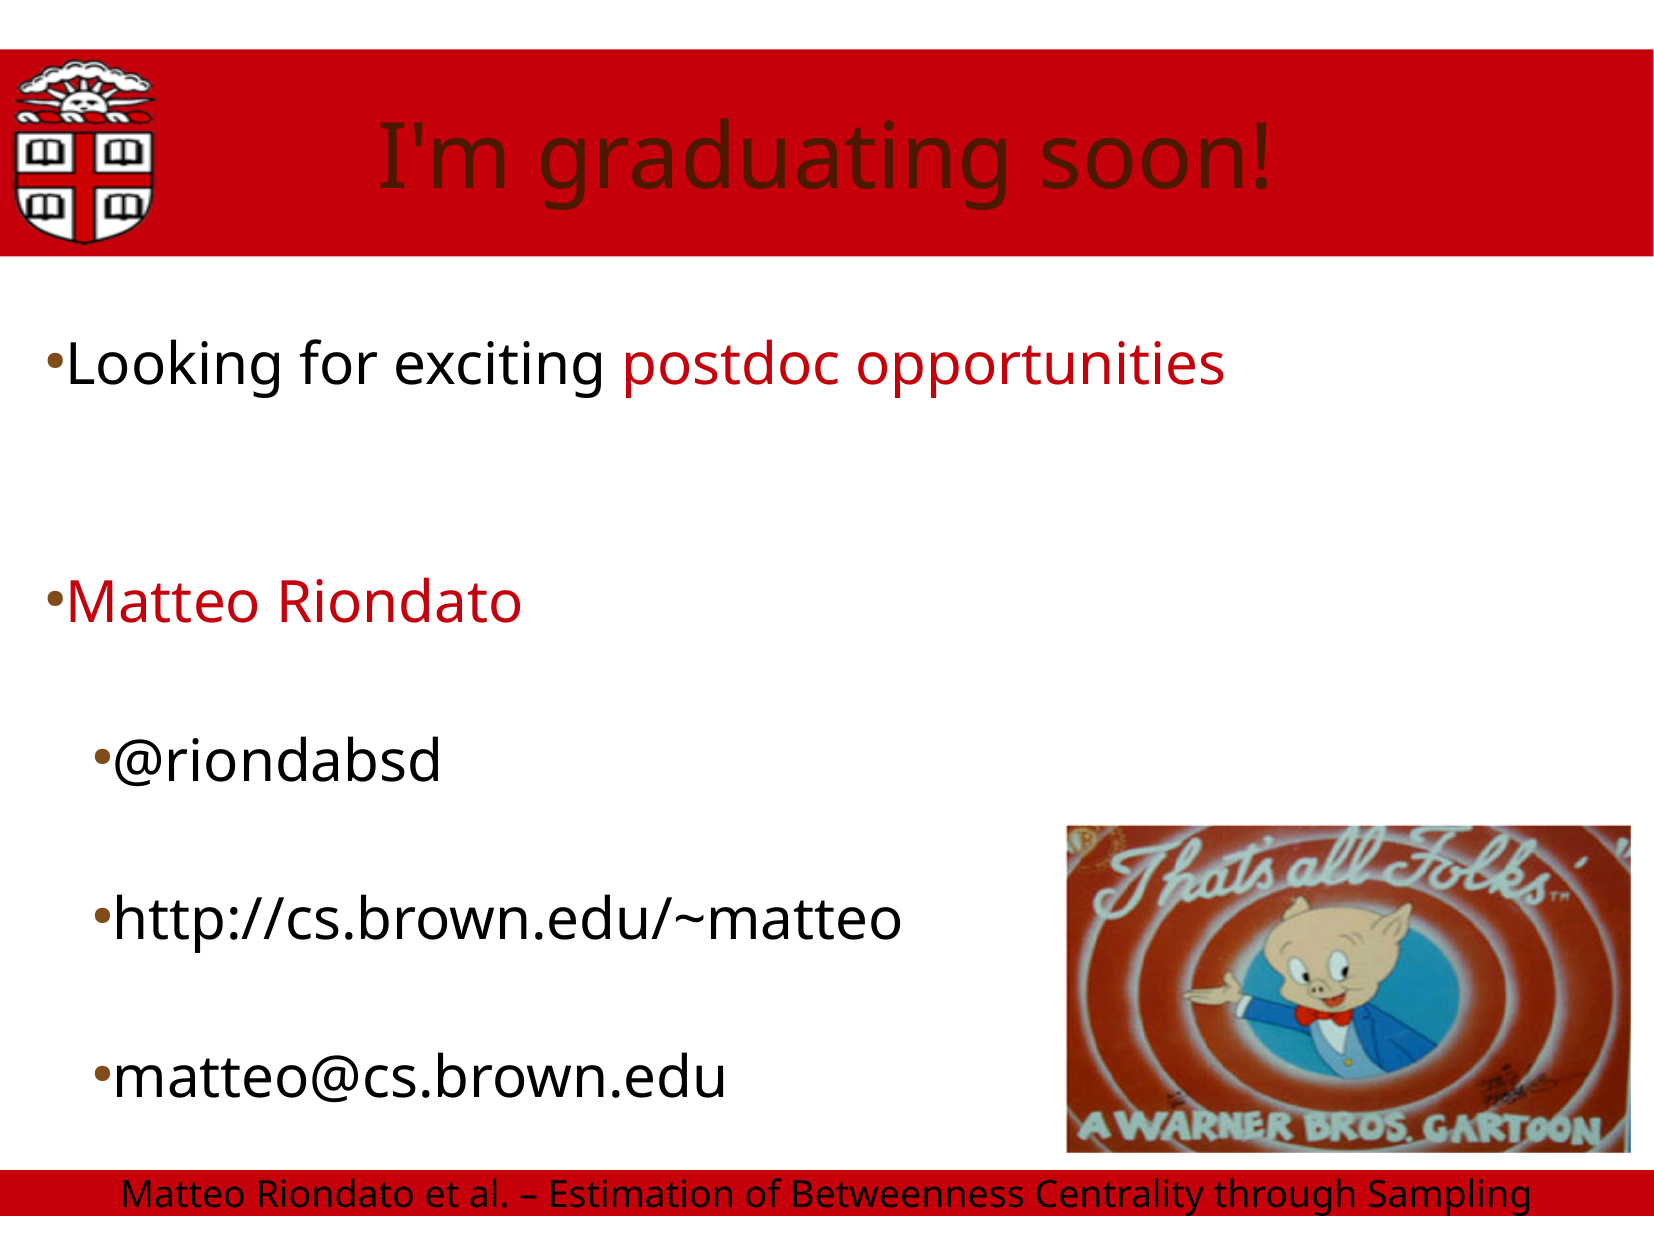

# I'm graduating soon!
Looking for exciting postdoc opportunities
Matteo Riondato
@riondabsd
http://cs.brown.edu/~matteo
matteo@cs.brown.edu
Matteo Riondato et al. – Estimation of Betweenness Centrality through Sampling